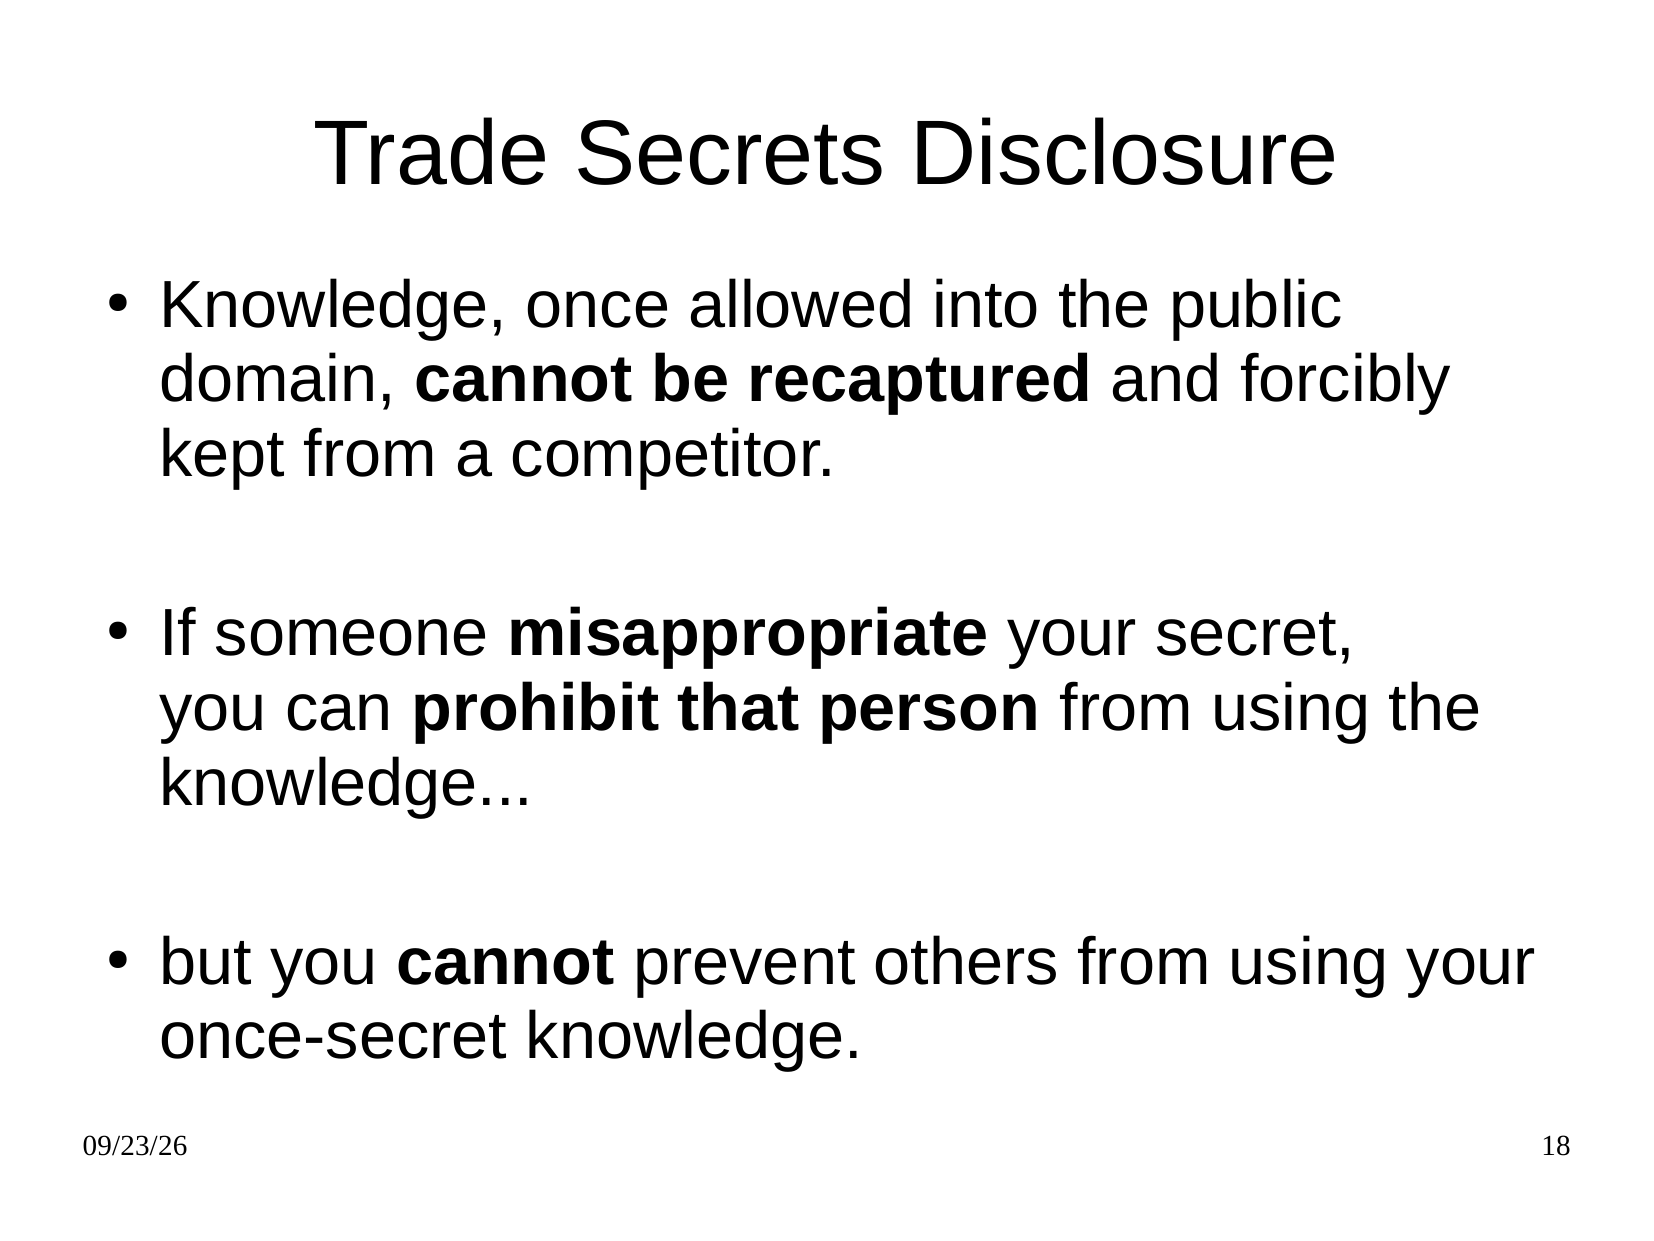

# Trade Secrets Disclosure
Knowledge, once allowed into the public domain, cannot be recaptured and forcibly kept from a competitor.
If someone misappropriate your secret,
you can prohibit that person from using the knowledge...
but you cannot prevent others from using your once-secret knowledge.
18